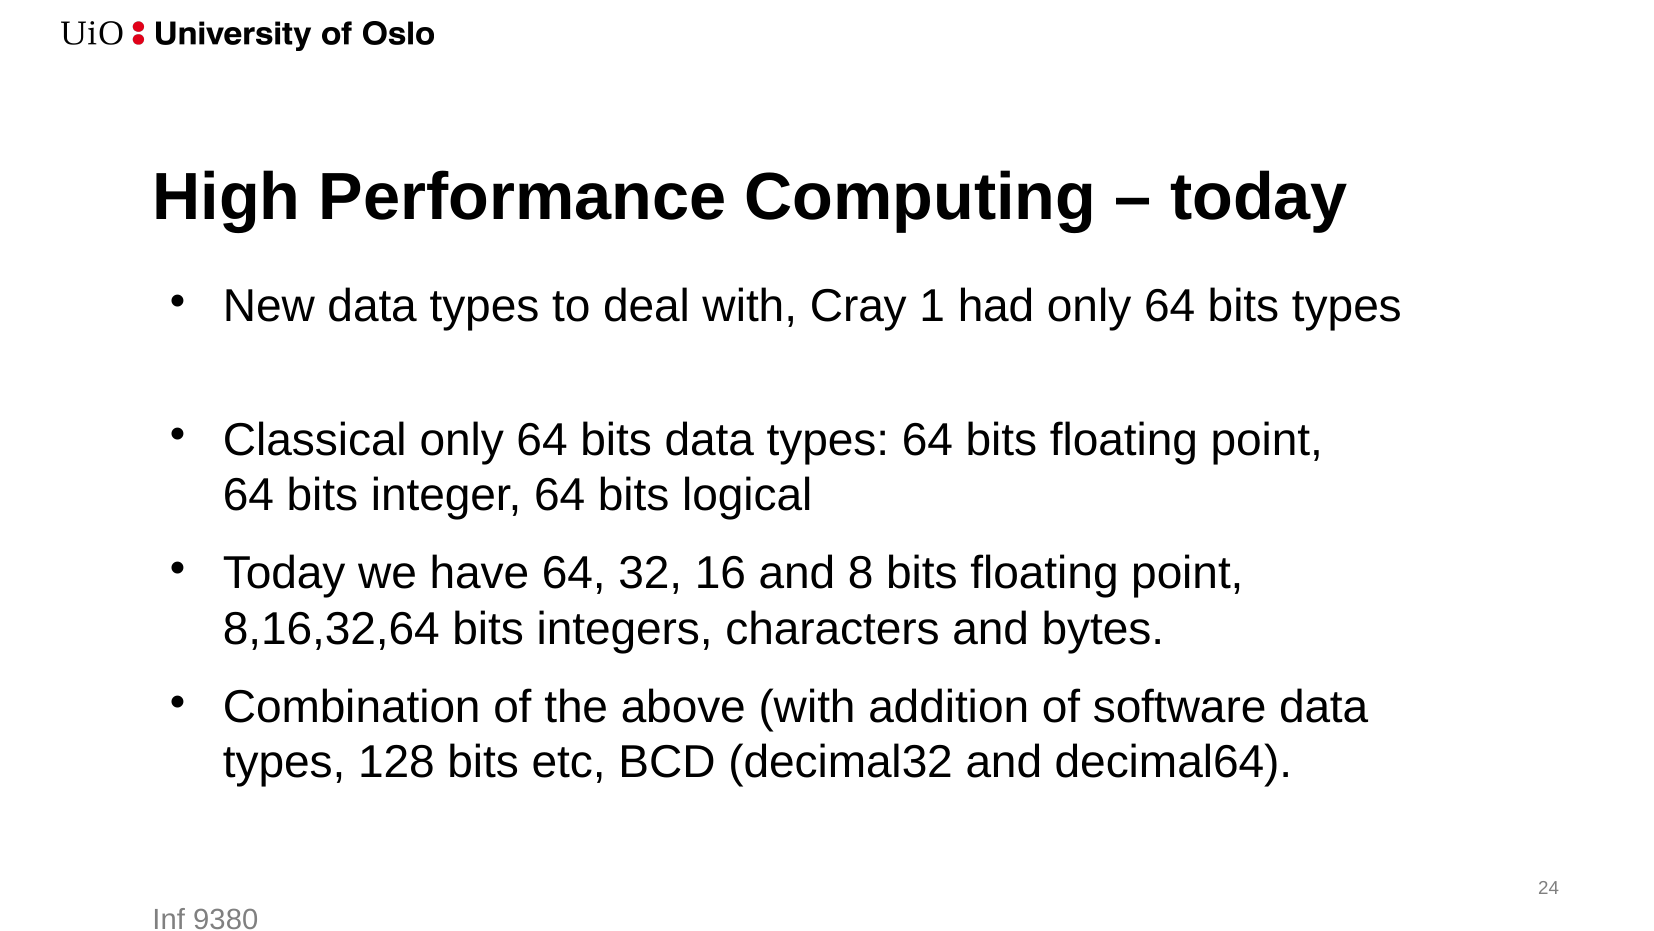

High Performance Computing – today
New data types to deal with, Cray 1 had only 64 bits types
Classical only 64 bits data types: 64 bits floating point,
64 bits integer, 64 bits logical
Today we have 64, 32, 16 and 8 bits floating point,
8,16,32,64 bits integers, characters and bytes.
Combination of the above (with addition of software data
types, 128 bits etc, BCD (decimal32 and decimal64).
Inf 9380